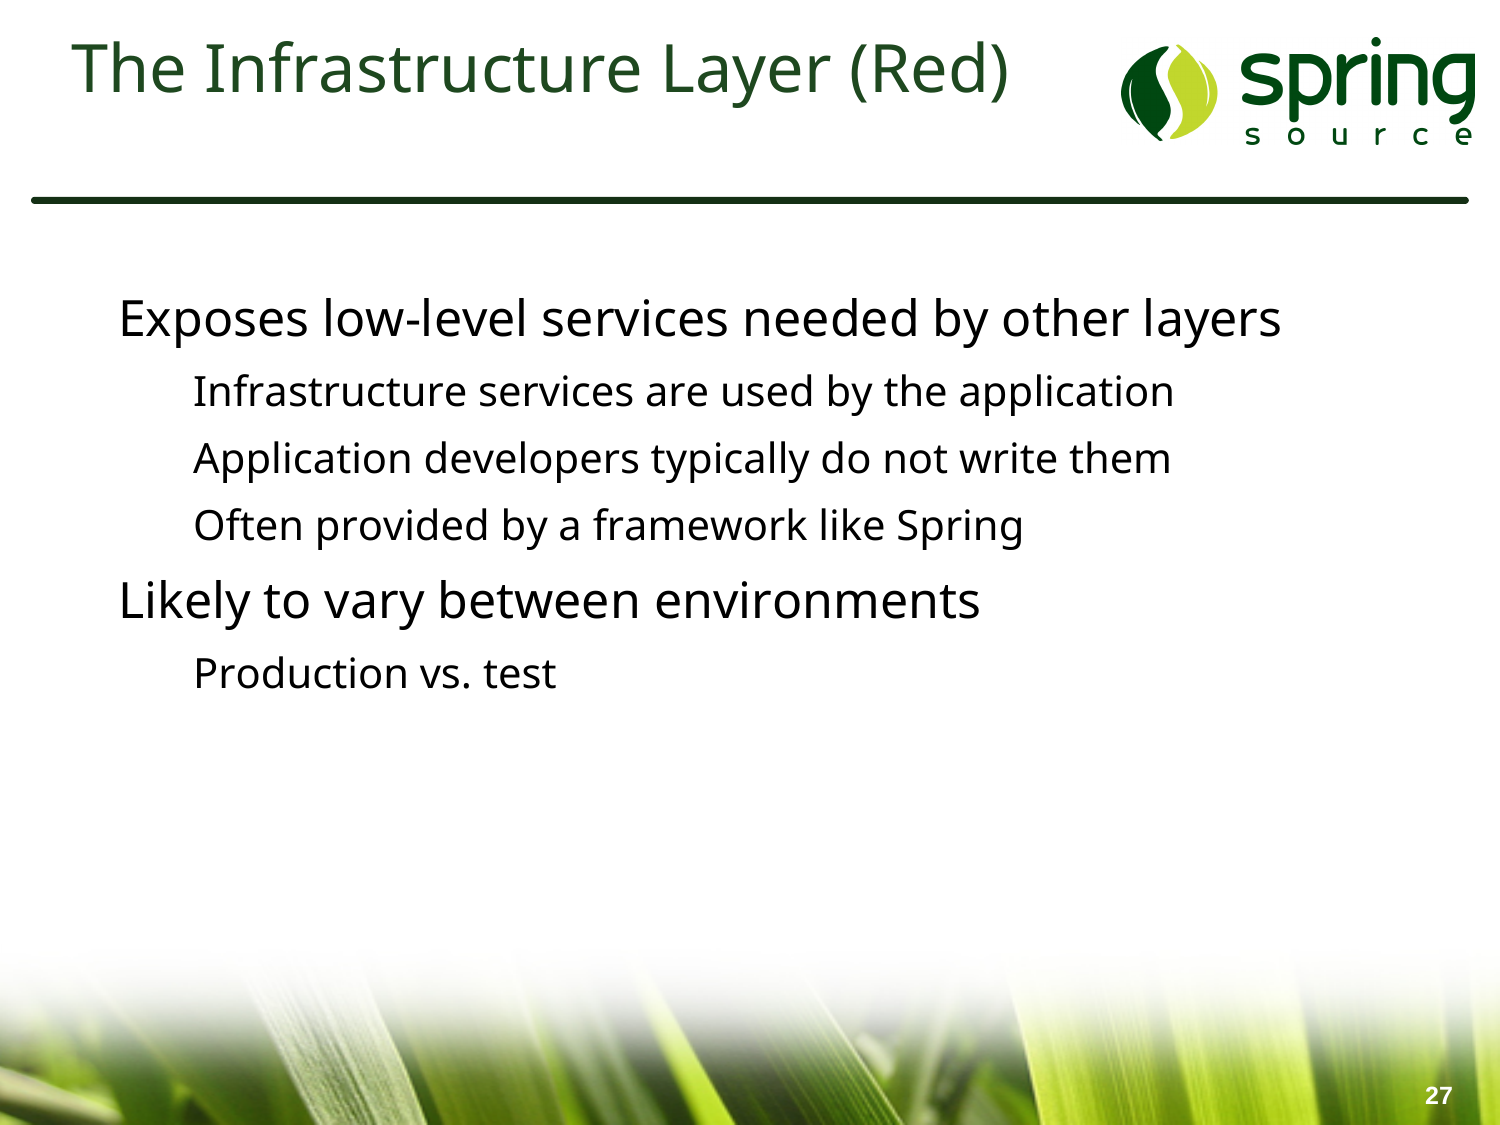

# The Infrastructure Layer (Red)
Exposes low-level services needed by other layers
Infrastructure services are used by the application
Application developers typically do not write them
Often provided by a framework like Spring
Likely to vary between environments
Production vs. test